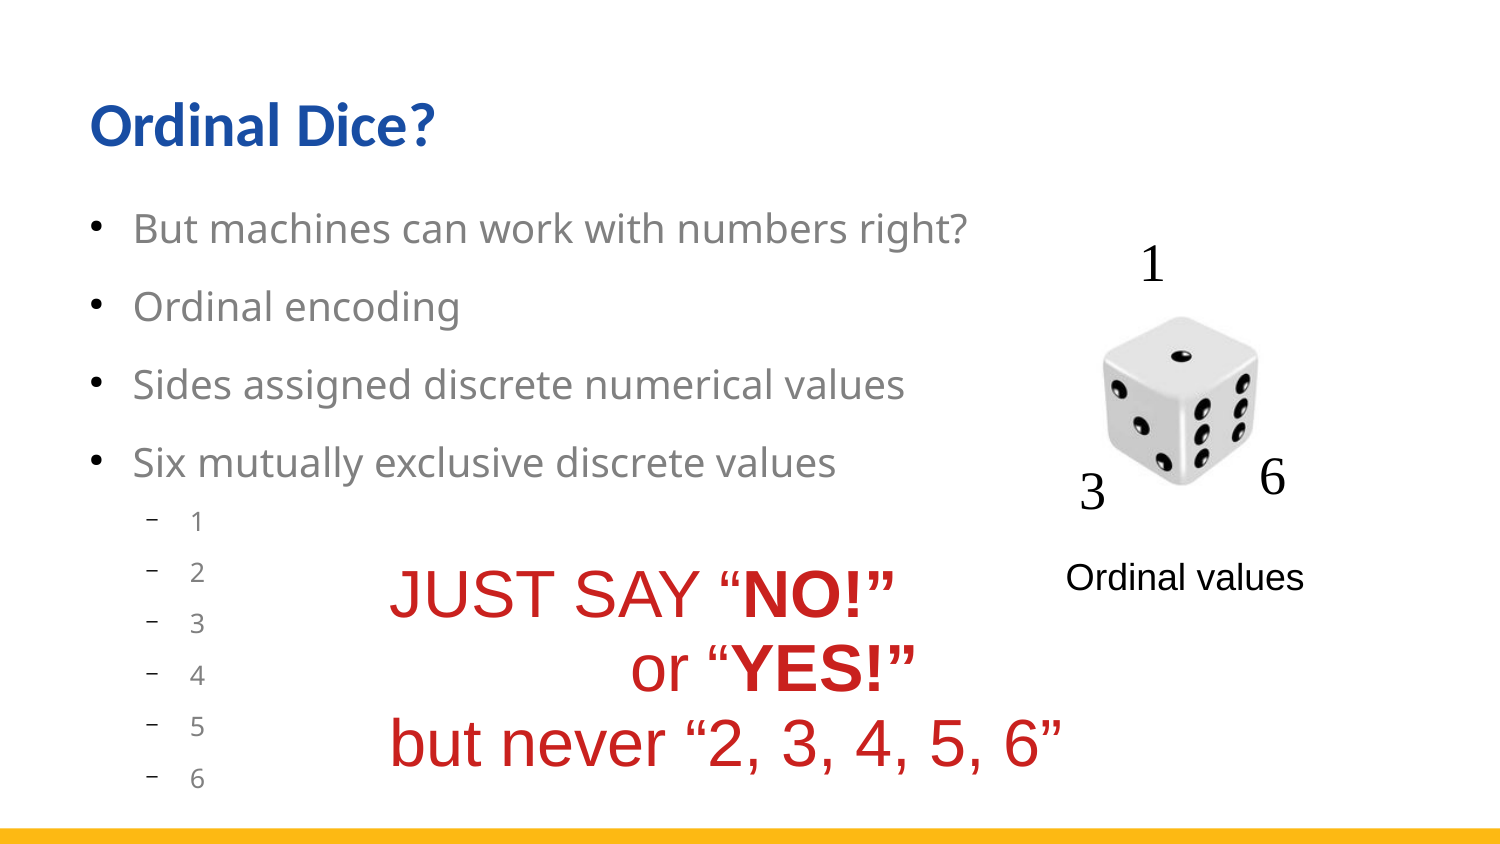

# Ordinal Dice?
But machines can work with numbers right?
Ordinal encoding
Sides assigned discrete numerical values
Six mutually exclusive discrete values
1
2
3
4
5
6
	1
6
3
JUST SAY “NO!”
 or “YES!”
but never “2, 3, 4, 5, 6”
Ordinal values